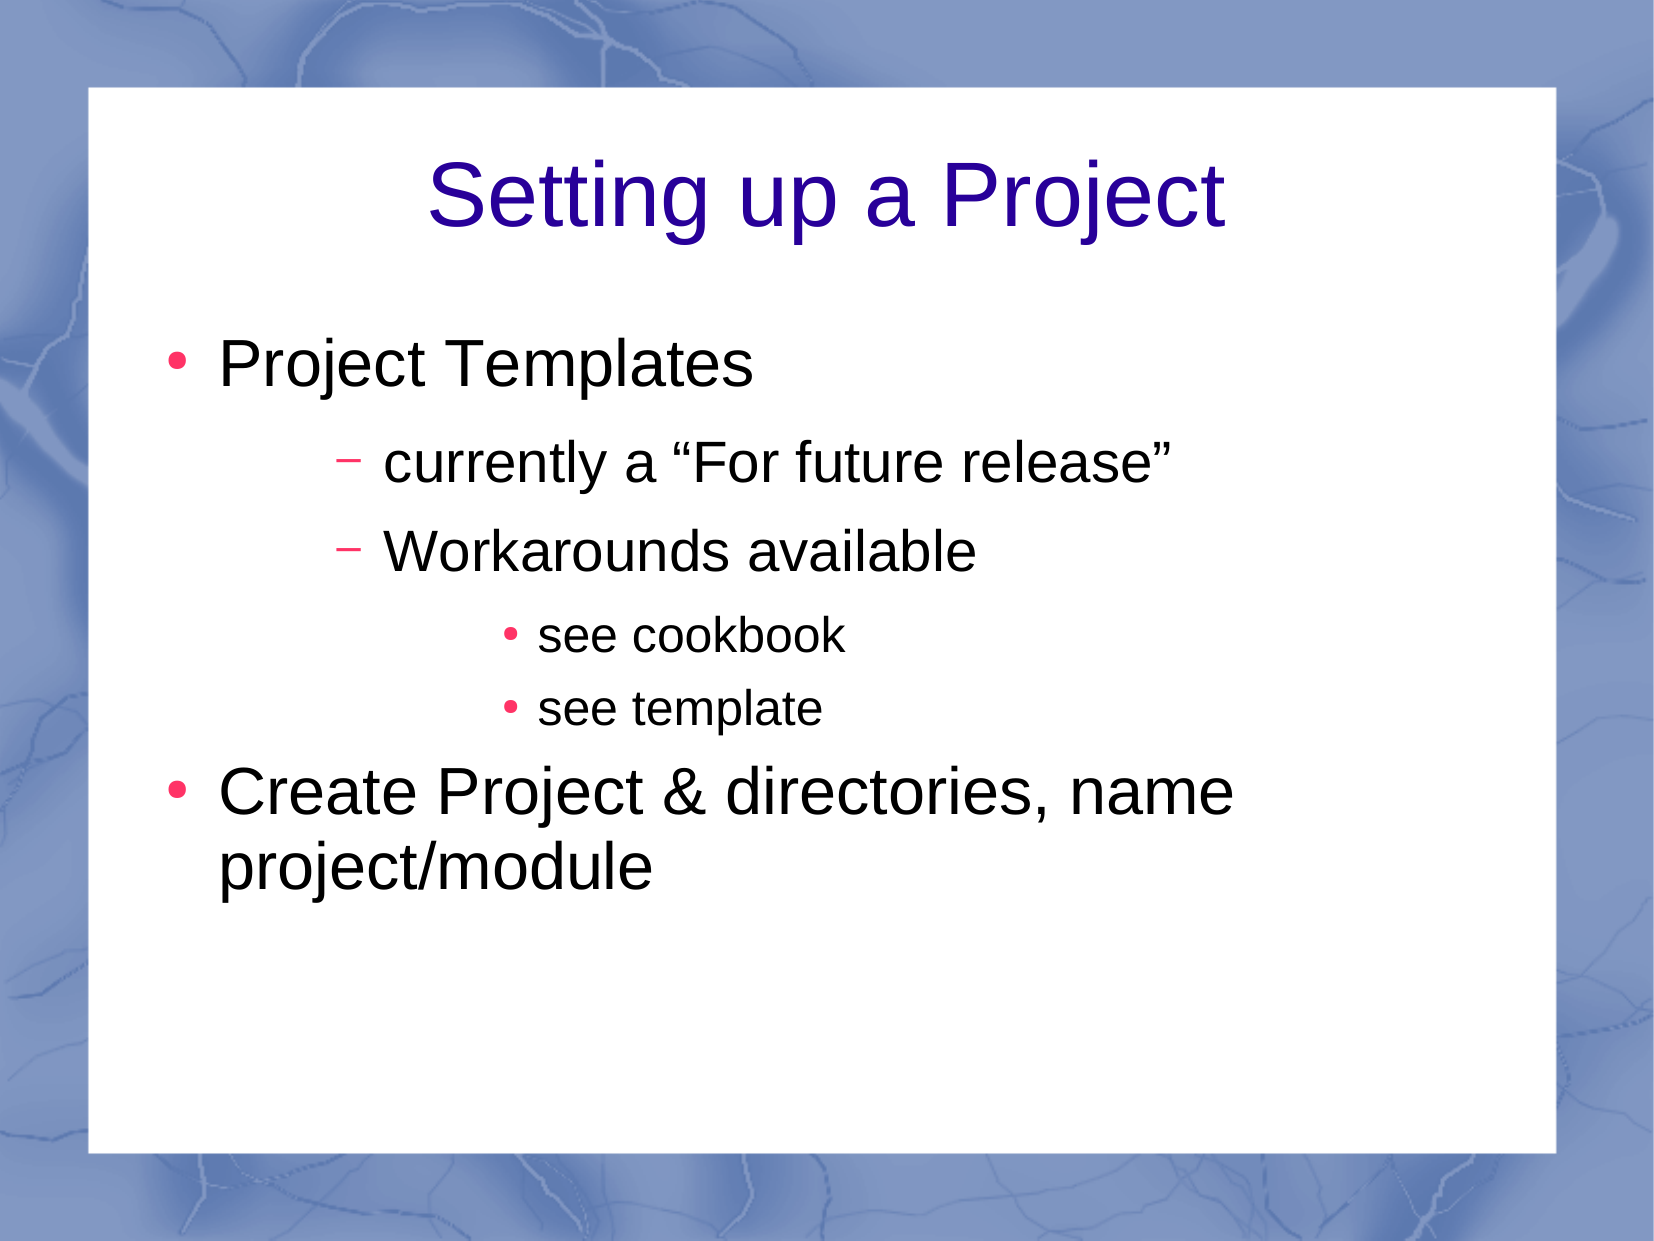

# Setting up a Project
Project Templates
currently a “For future release”
Workarounds available
see cookbook
see template
Create Project & directories, name project/module